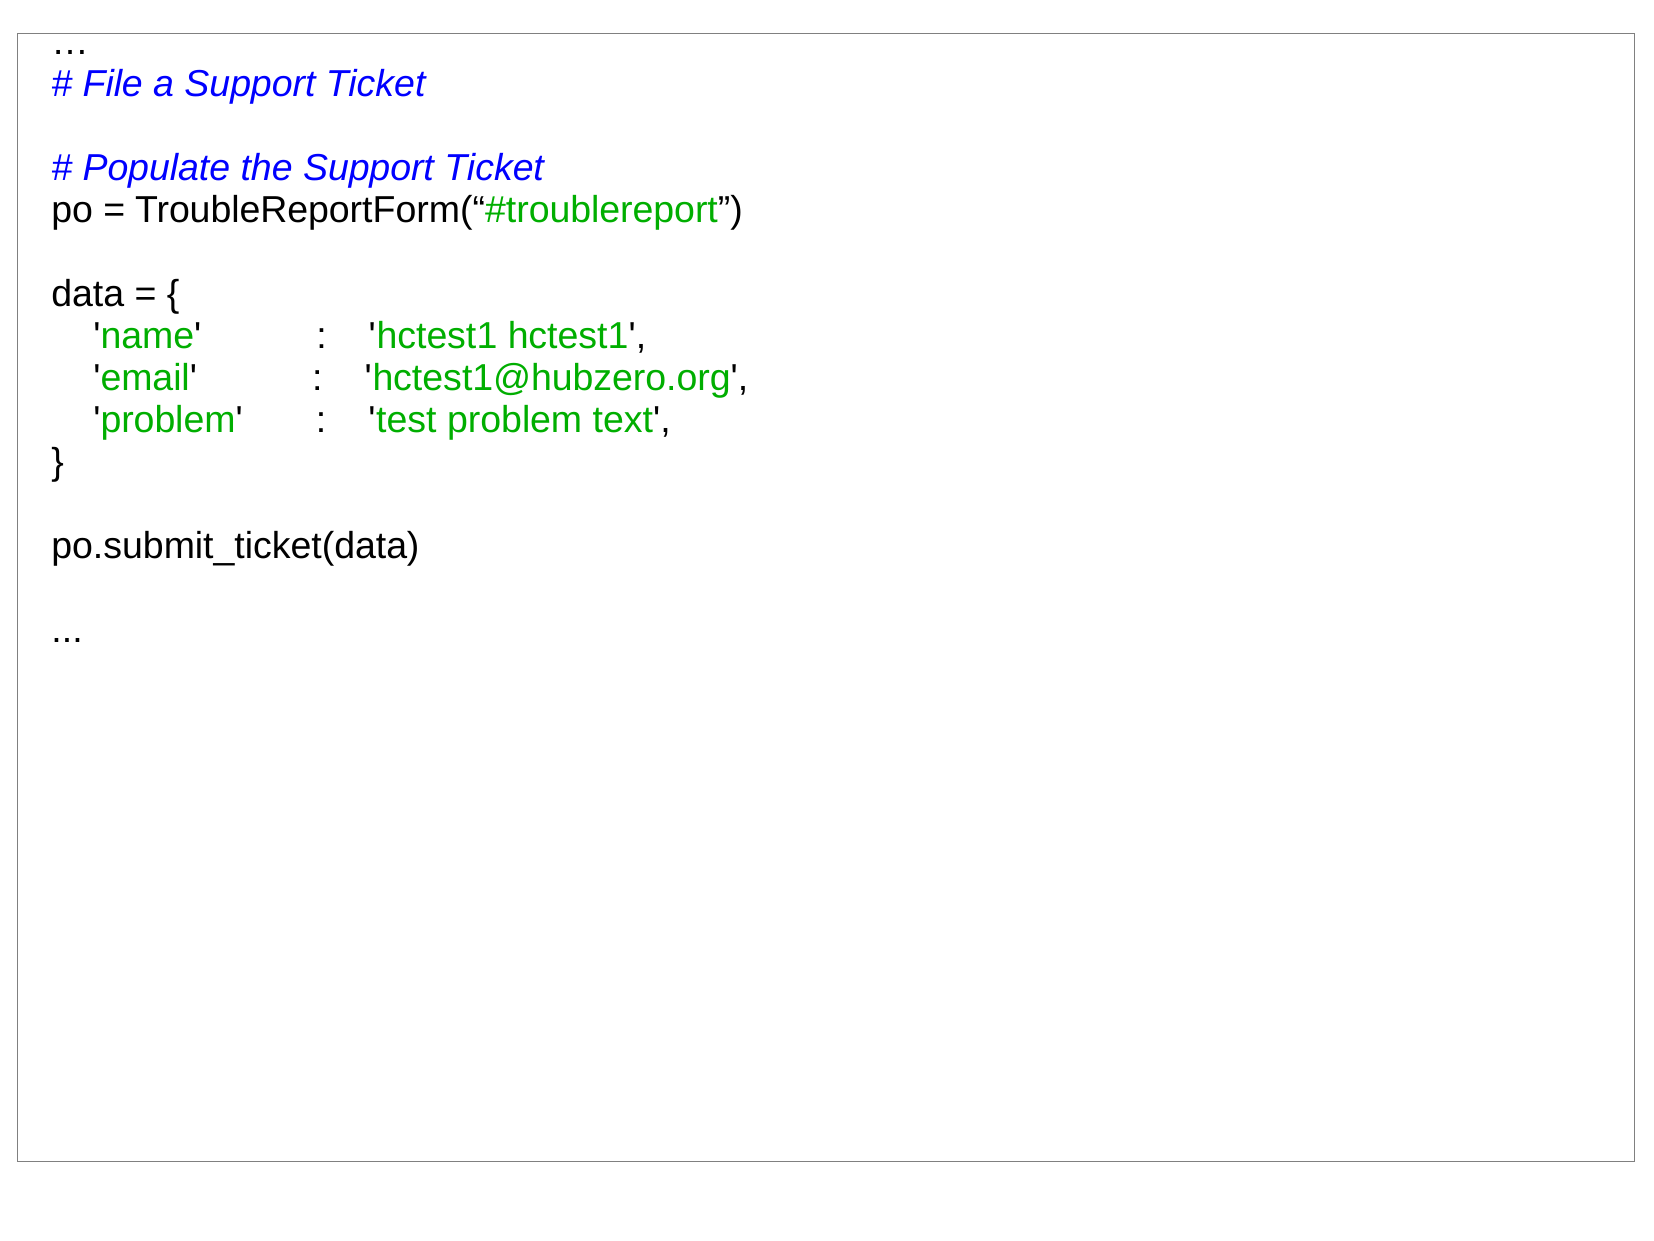

…
# File a Support Ticket
# Populate the Support Ticket
po = TroubleReportForm(“#troublereport”)
data = {
 'name' : 'hctest1 hctest1',
 'email' : 'hctest1@hubzero.org',
 'problem' : 'test problem text',
}
po.submit_ticket(data)
...